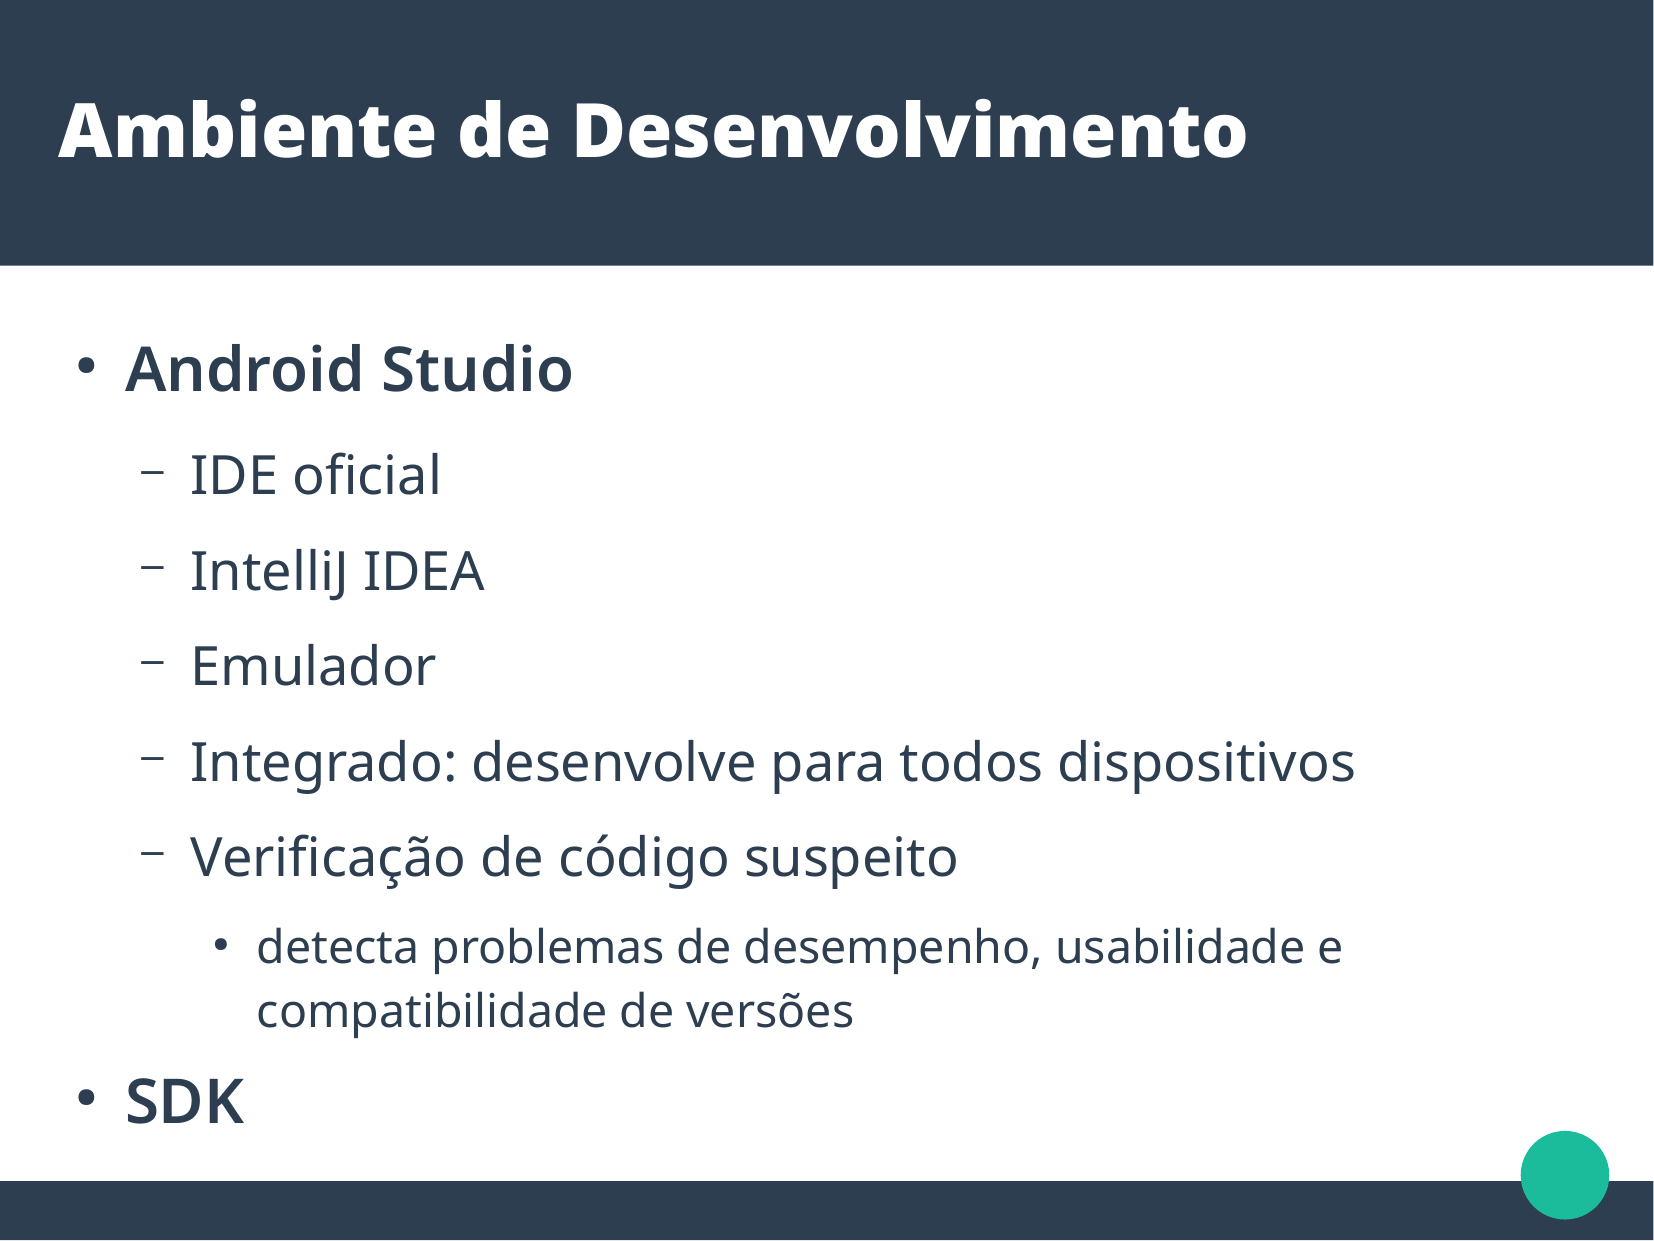

# Ambiente de Desenvolvimento
Android Studio
IDE oficial
IntelliJ IDEA
Emulador
Integrado: desenvolve para todos dispositivos
Verificação de código suspeito
detecta problemas de desempenho, usabilidade e compatibilidade de versões
SDK